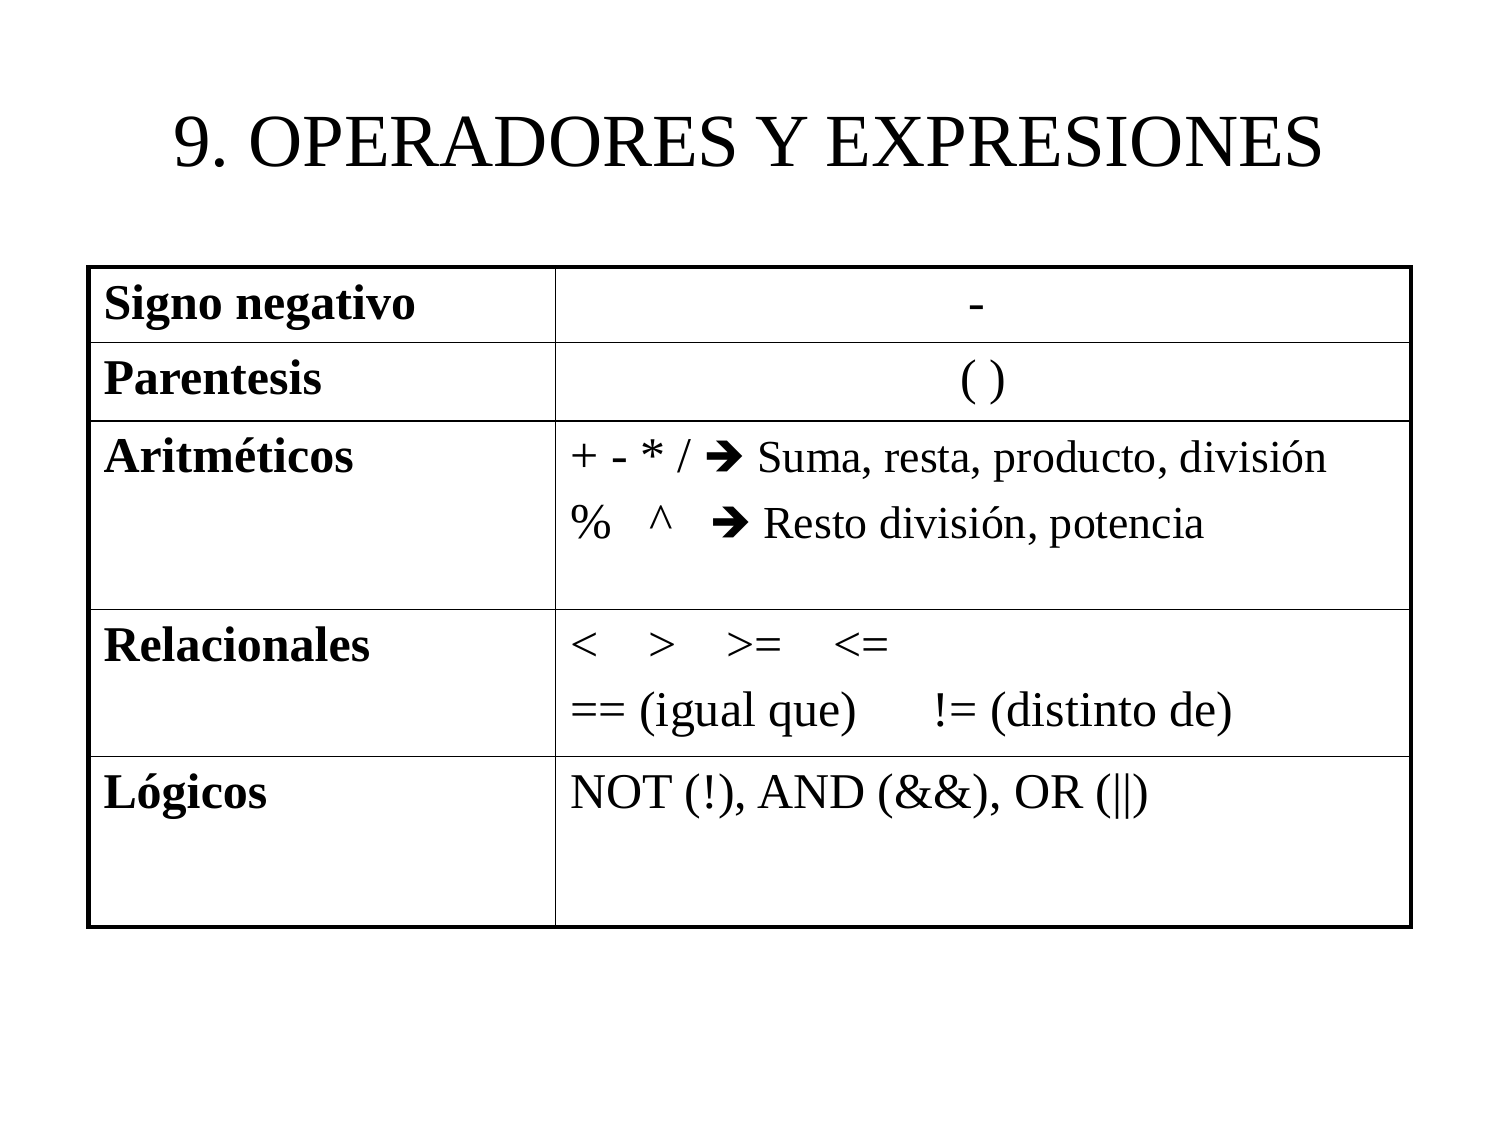

# 9. OPERADORES Y EXPRESIONES
| Signo negativo | - |
| --- | --- |
| Parentesis | ( ) |
| Aritméticos | + - \* / 🡺 Suma, resta, producto, división % ^ 🡺 Resto división, potencia |
| Relacionales | < > >= <= == (igual que) != (distinto de) |
| Lógicos | NOT (!), AND (&&), OR (||) |